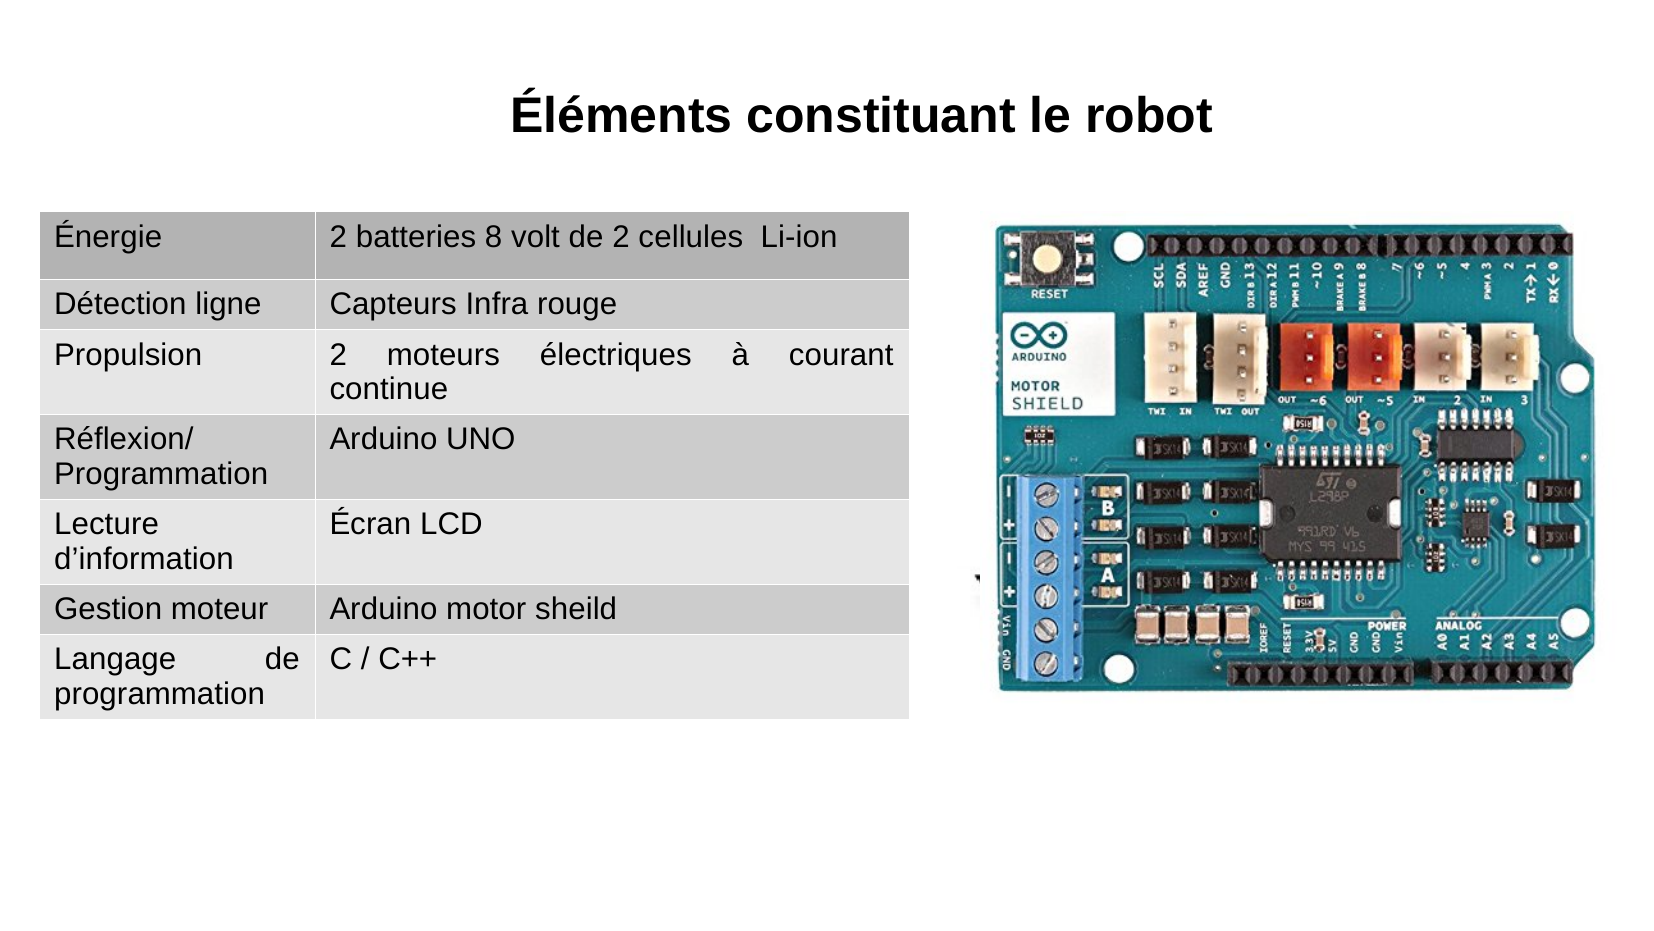

# Éléments constituant le robot
| Énergie | 2 batteries 8 volt de 2 cellules Li-ion |
| --- | --- |
| Détection ligne | Capteurs Infra rouge |
| Propulsion | 2 moteurs électriques à courant continue |
| Réflexion/Programmation | Arduino UNO |
| Lecture d’information | Écran LCD |
| Gestion moteur | Arduino motor sheild |
| Langage de programmation | C / C++ |